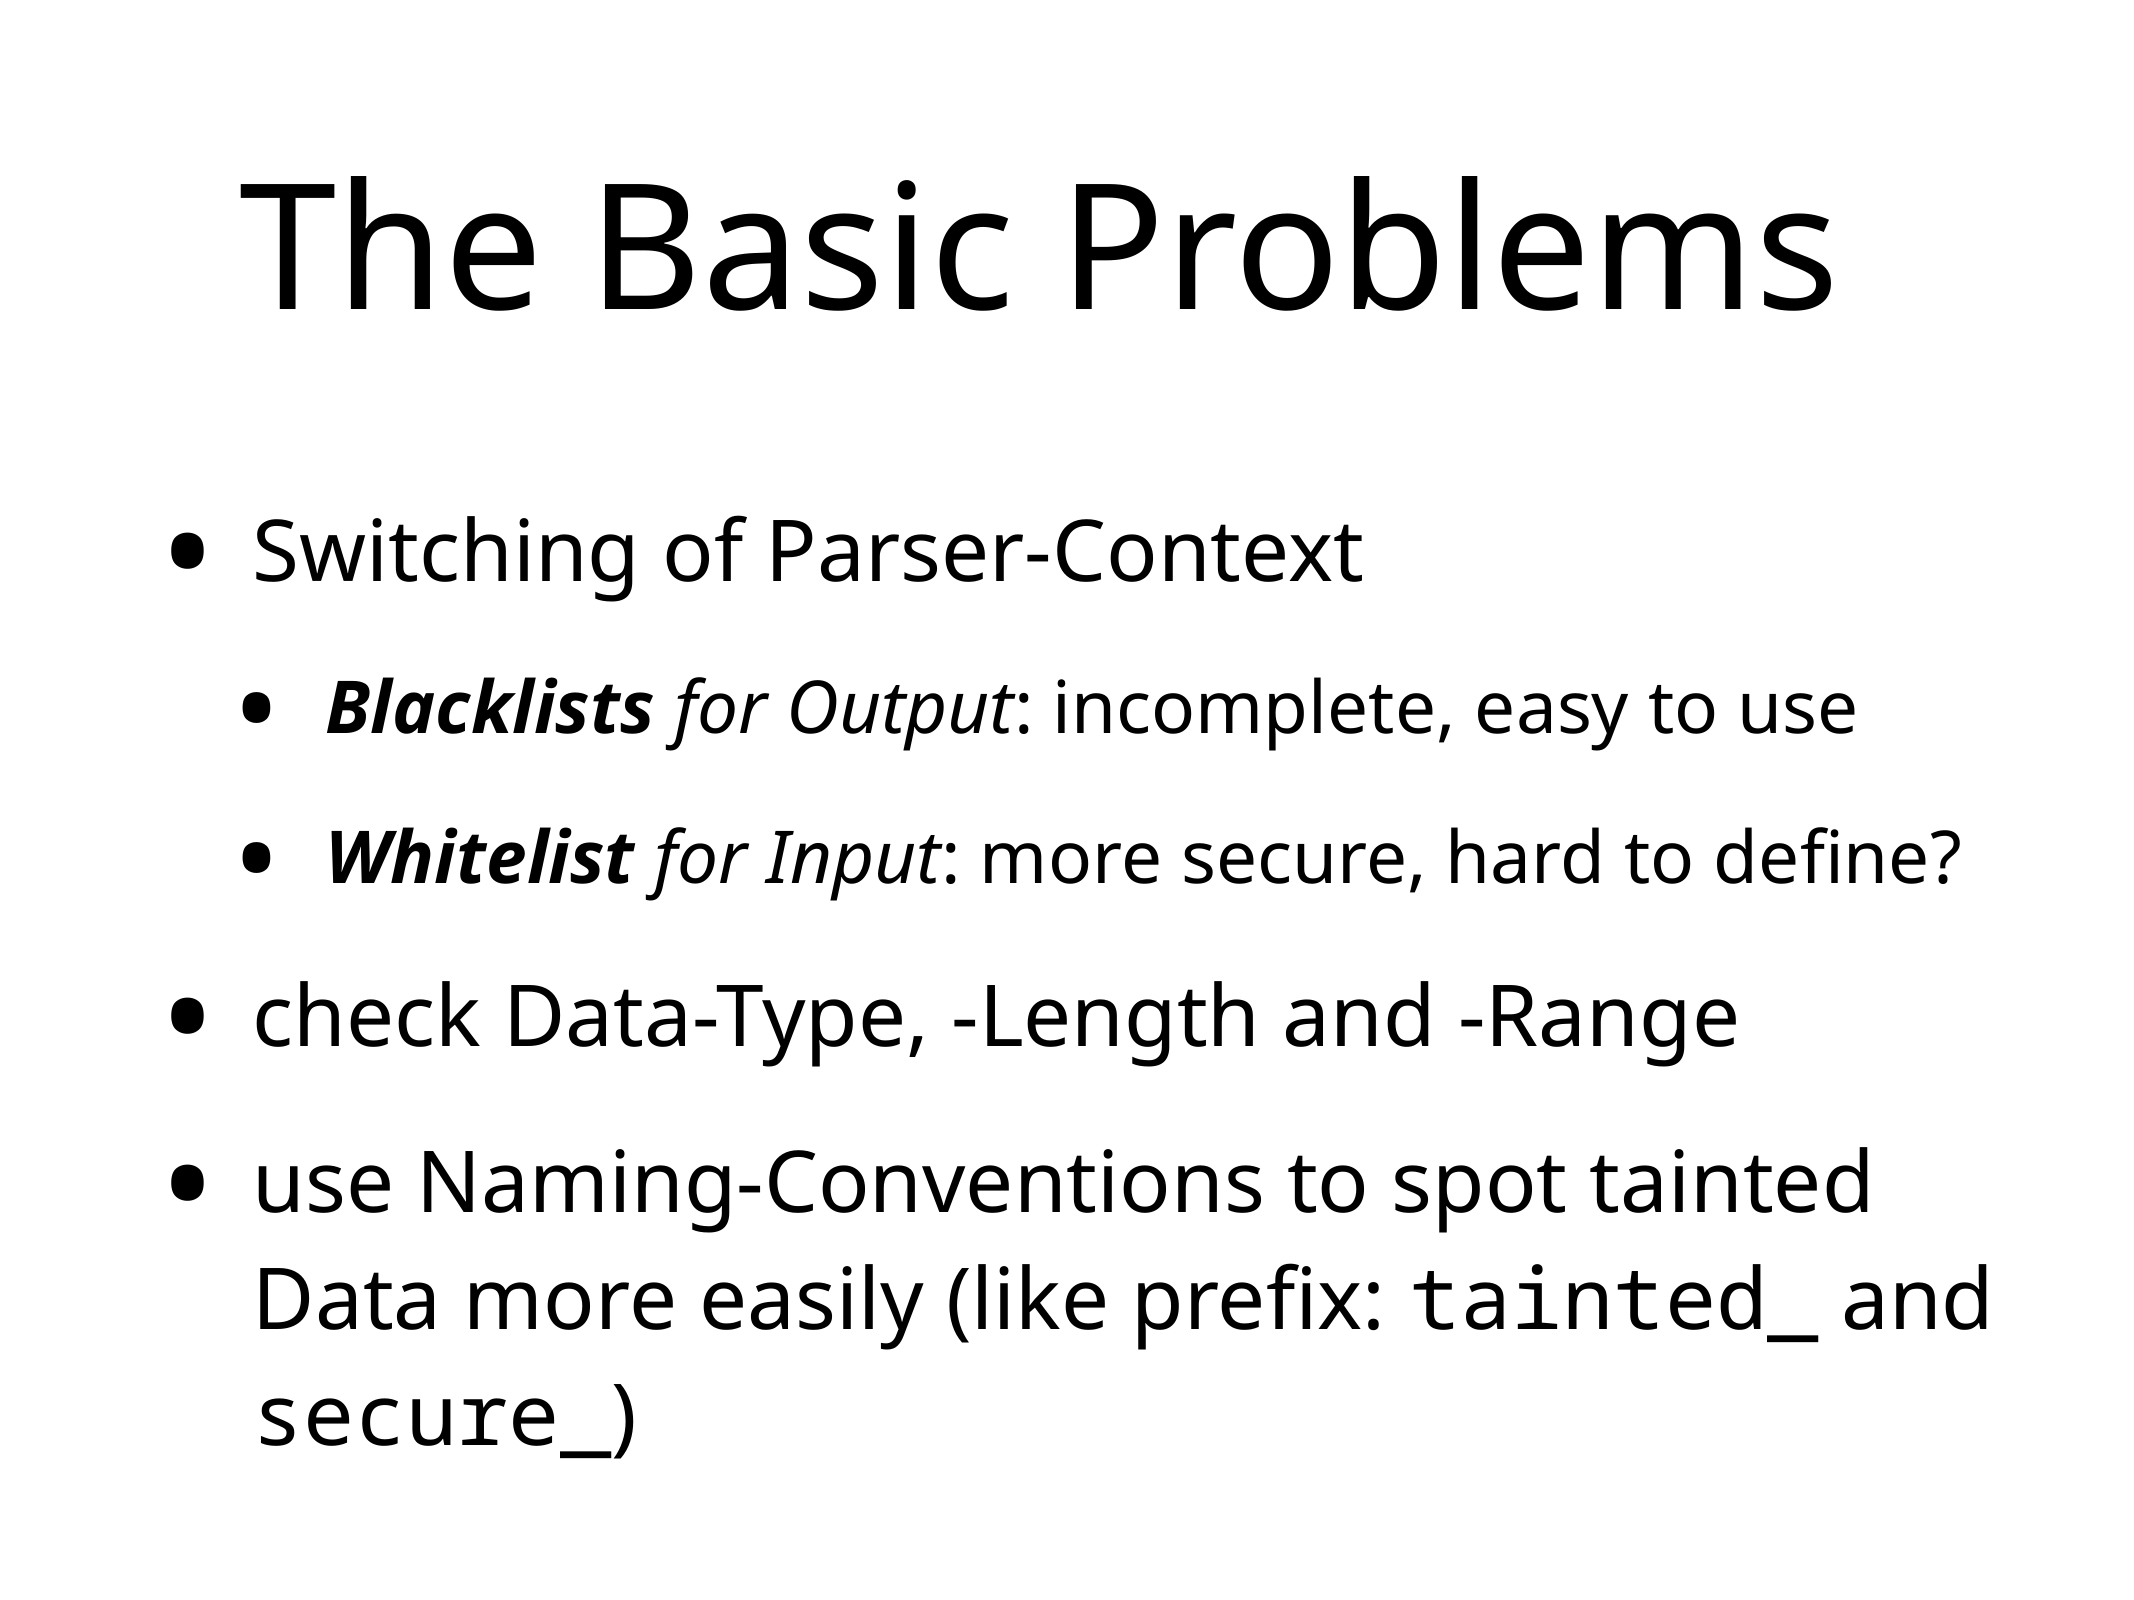

# The Basic Problems
Switching of Parser-Context
Blacklists for Output: incomplete, easy to use
Whitelist for Input: more secure, hard to define?
check Data-Type, -Length and -Range
use Naming-Conventions to spot tainted Data more easily (like prefix: tainted_ and secure_)